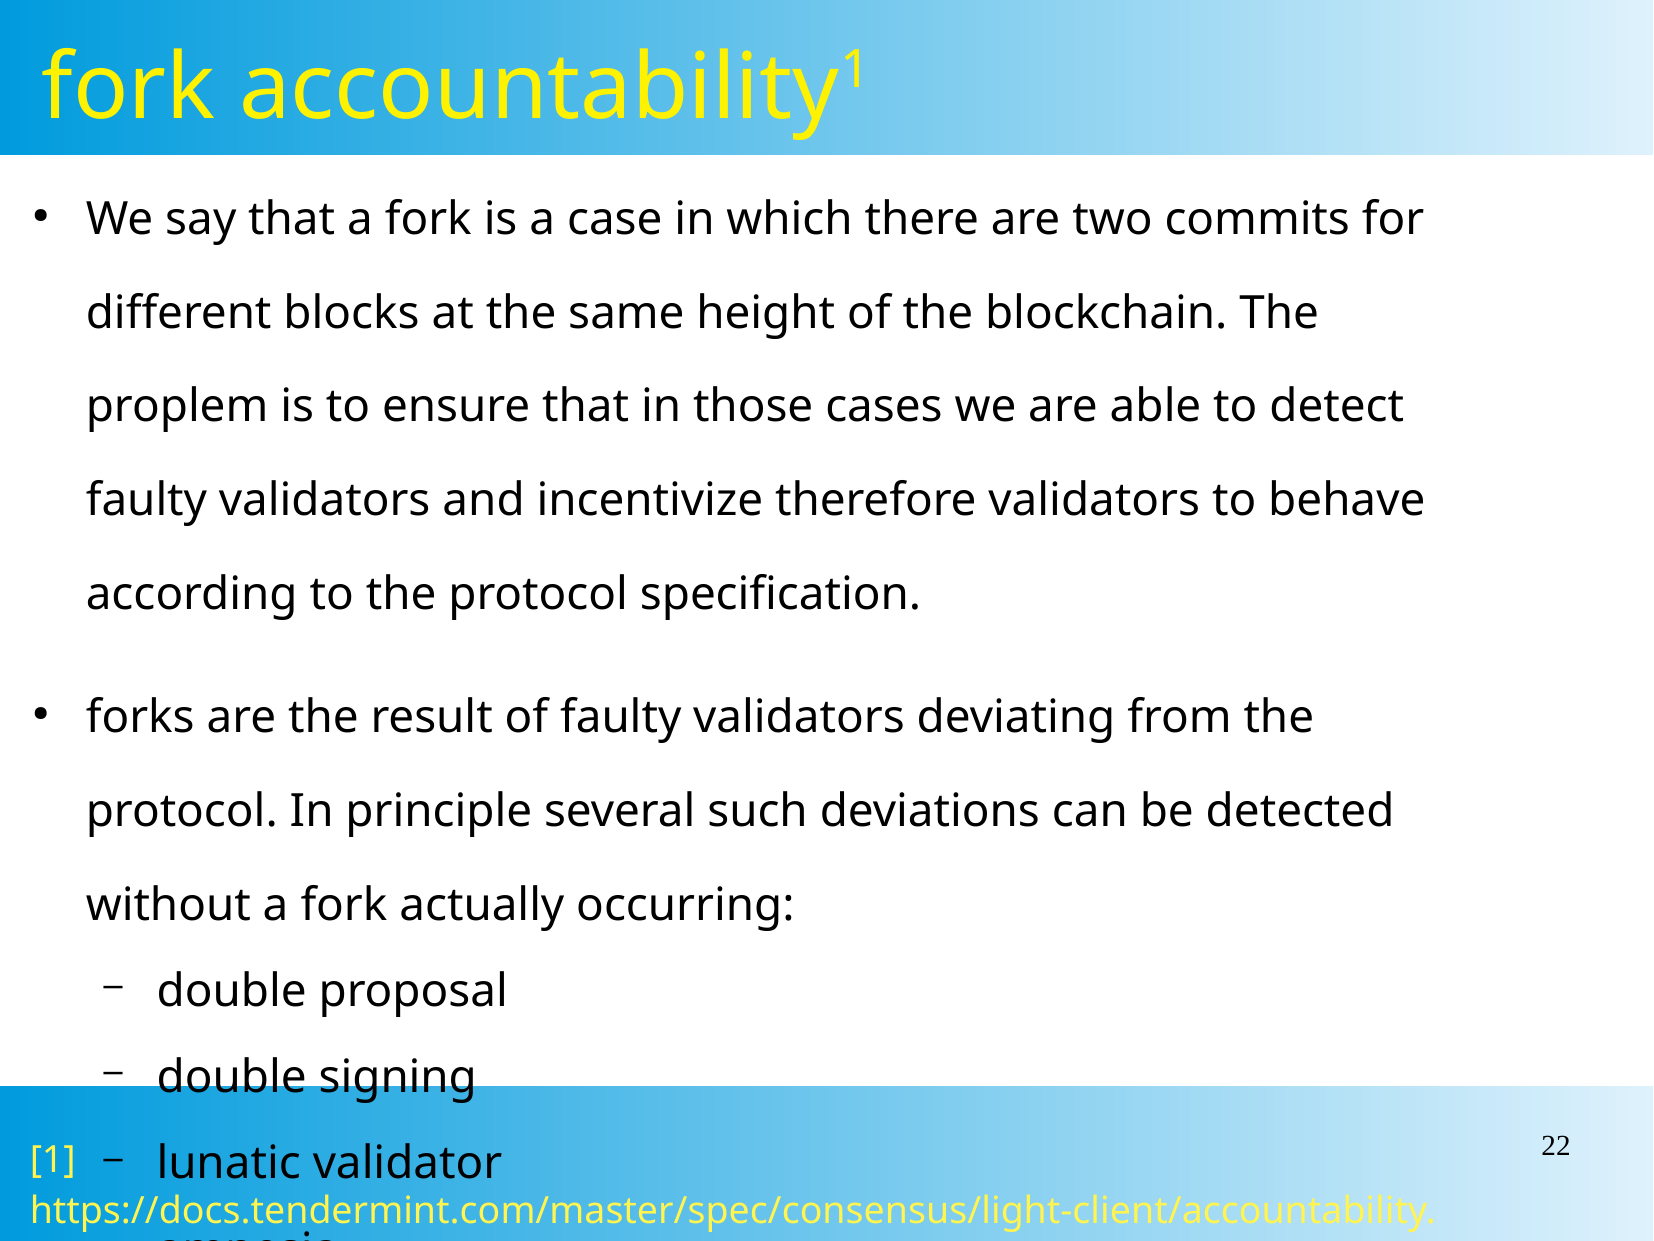

# fork accountability1
We say that a fork is a case in which there are two commits for different blocks at the same height of the blockchain. The proplem is to ensure that in those cases we are able to detect faulty validators and incentivize therefore validators to behave according to the protocol specification.
forks are the result of faulty validators deviating from the protocol. In principle several such deviations can be detected without a fork actually occurring:
double proposal
double signing
lunatic validator
amnesia
spurious messages
[1] https://docs.tendermint.com/master/spec/consensus/light-client/accountability.html
22